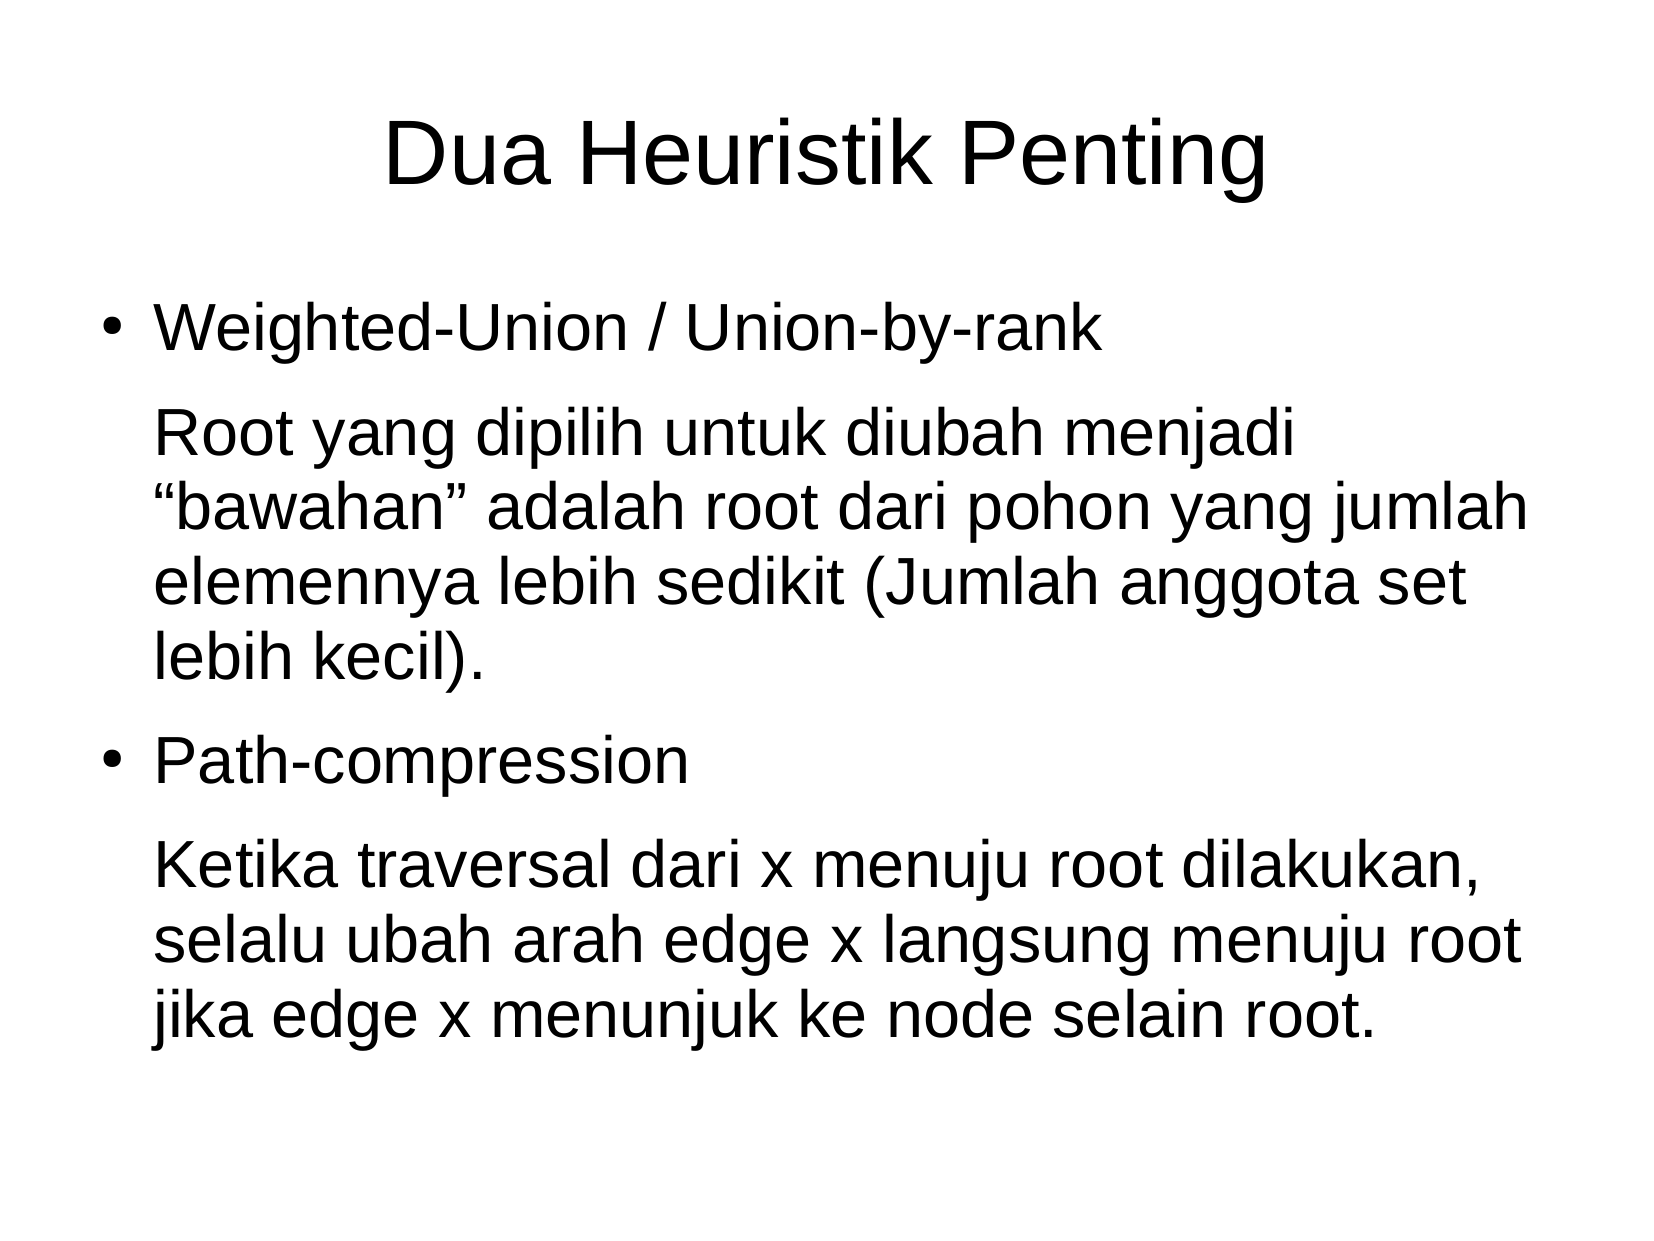

# Dua Heuristik Penting
Weighted-Union / Union-by-rank
Root yang dipilih untuk diubah menjadi “bawahan” adalah root dari pohon yang jumlah elemennya lebih sedikit (Jumlah anggota set lebih kecil).
Path-compression
Ketika traversal dari x menuju root dilakukan, selalu ubah arah edge x langsung menuju root jika edge x menunjuk ke node selain root.